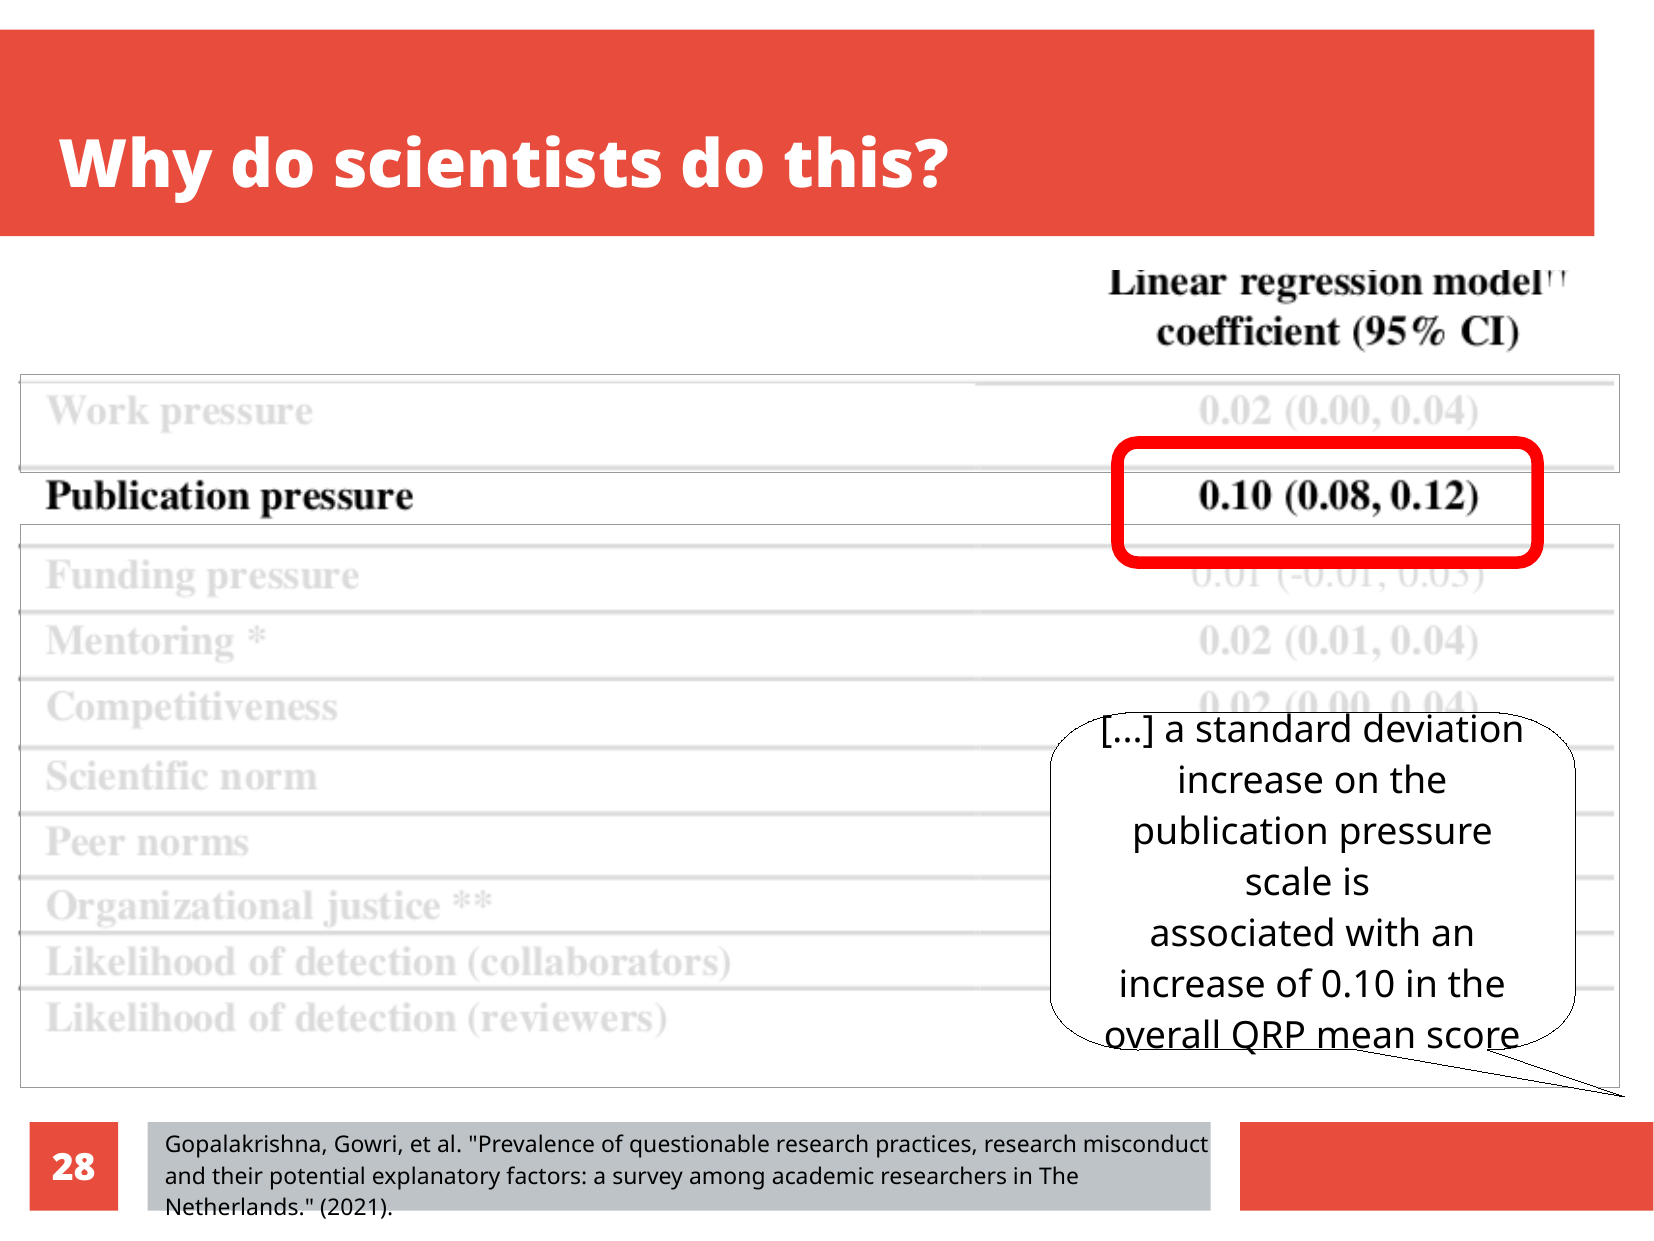

# Why do scientists do this?
[...] a standard deviation increase on the publication pressure scale is
associated with an increase of 0.10 in the overall QRP mean score
Gopalakrishna, Gowri, et al. "Prevalence of questionable research practices, research misconduct and their potential explanatory factors: a survey among academic researchers in The Netherlands." (2021).
28